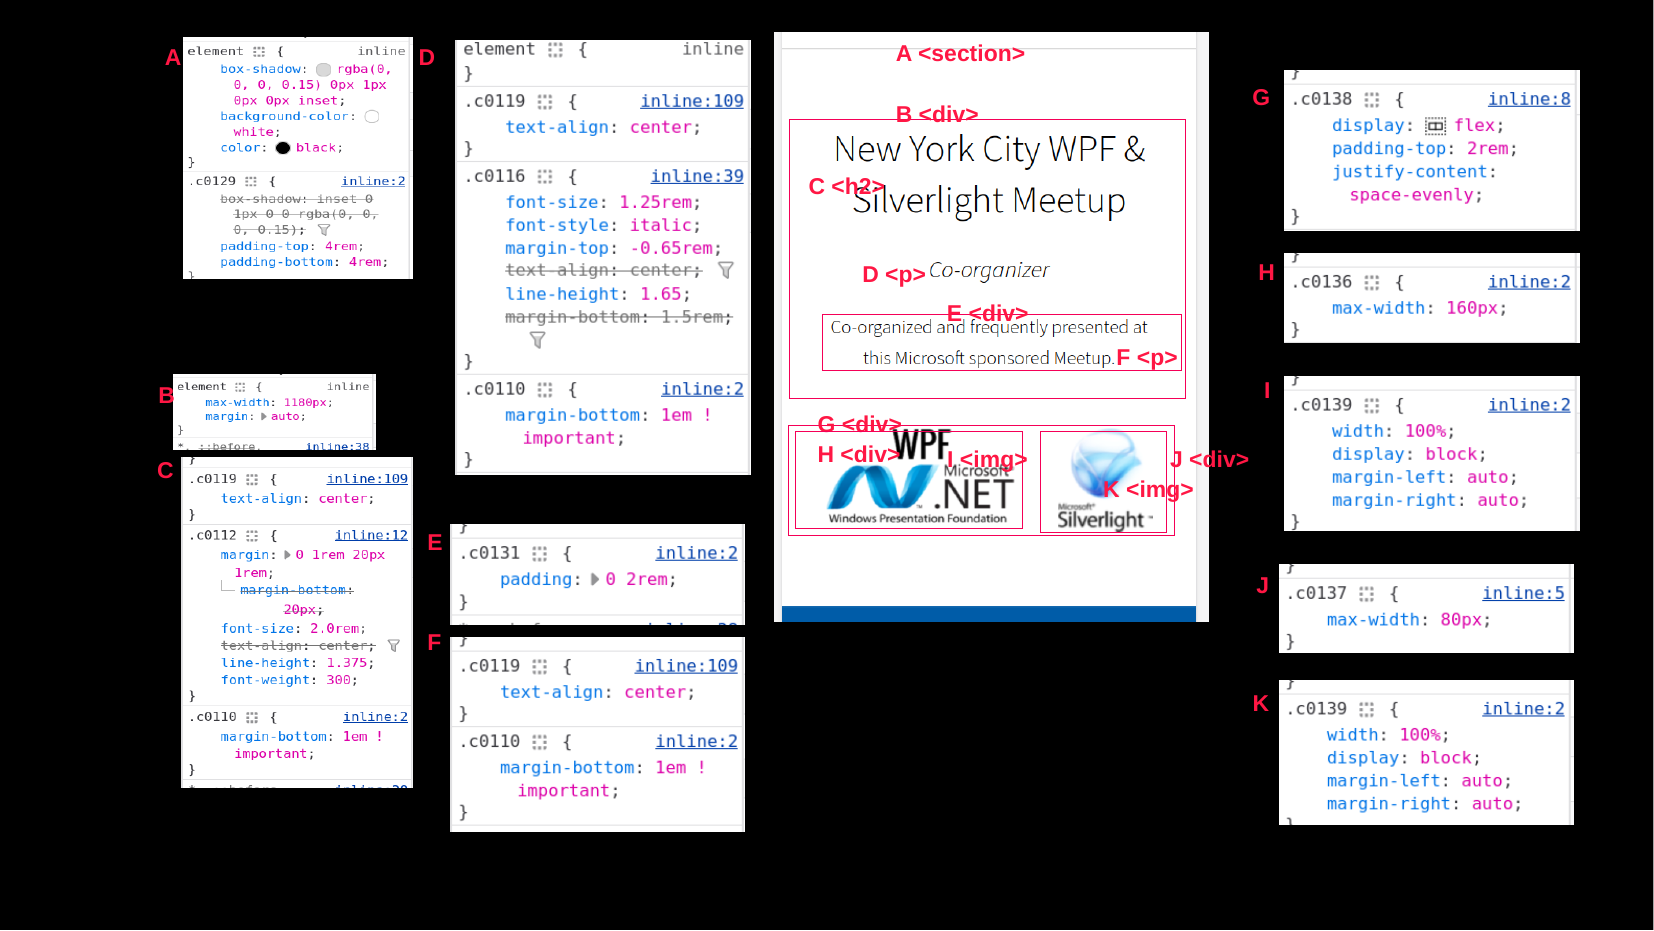

A <section>
B <div>
C <h2>
D <p>
E <div>
F <p>
G <div>
H <div>
I <img>
K <img>
J <div>
A
D
G
H
I
J
K
B
C
E
F